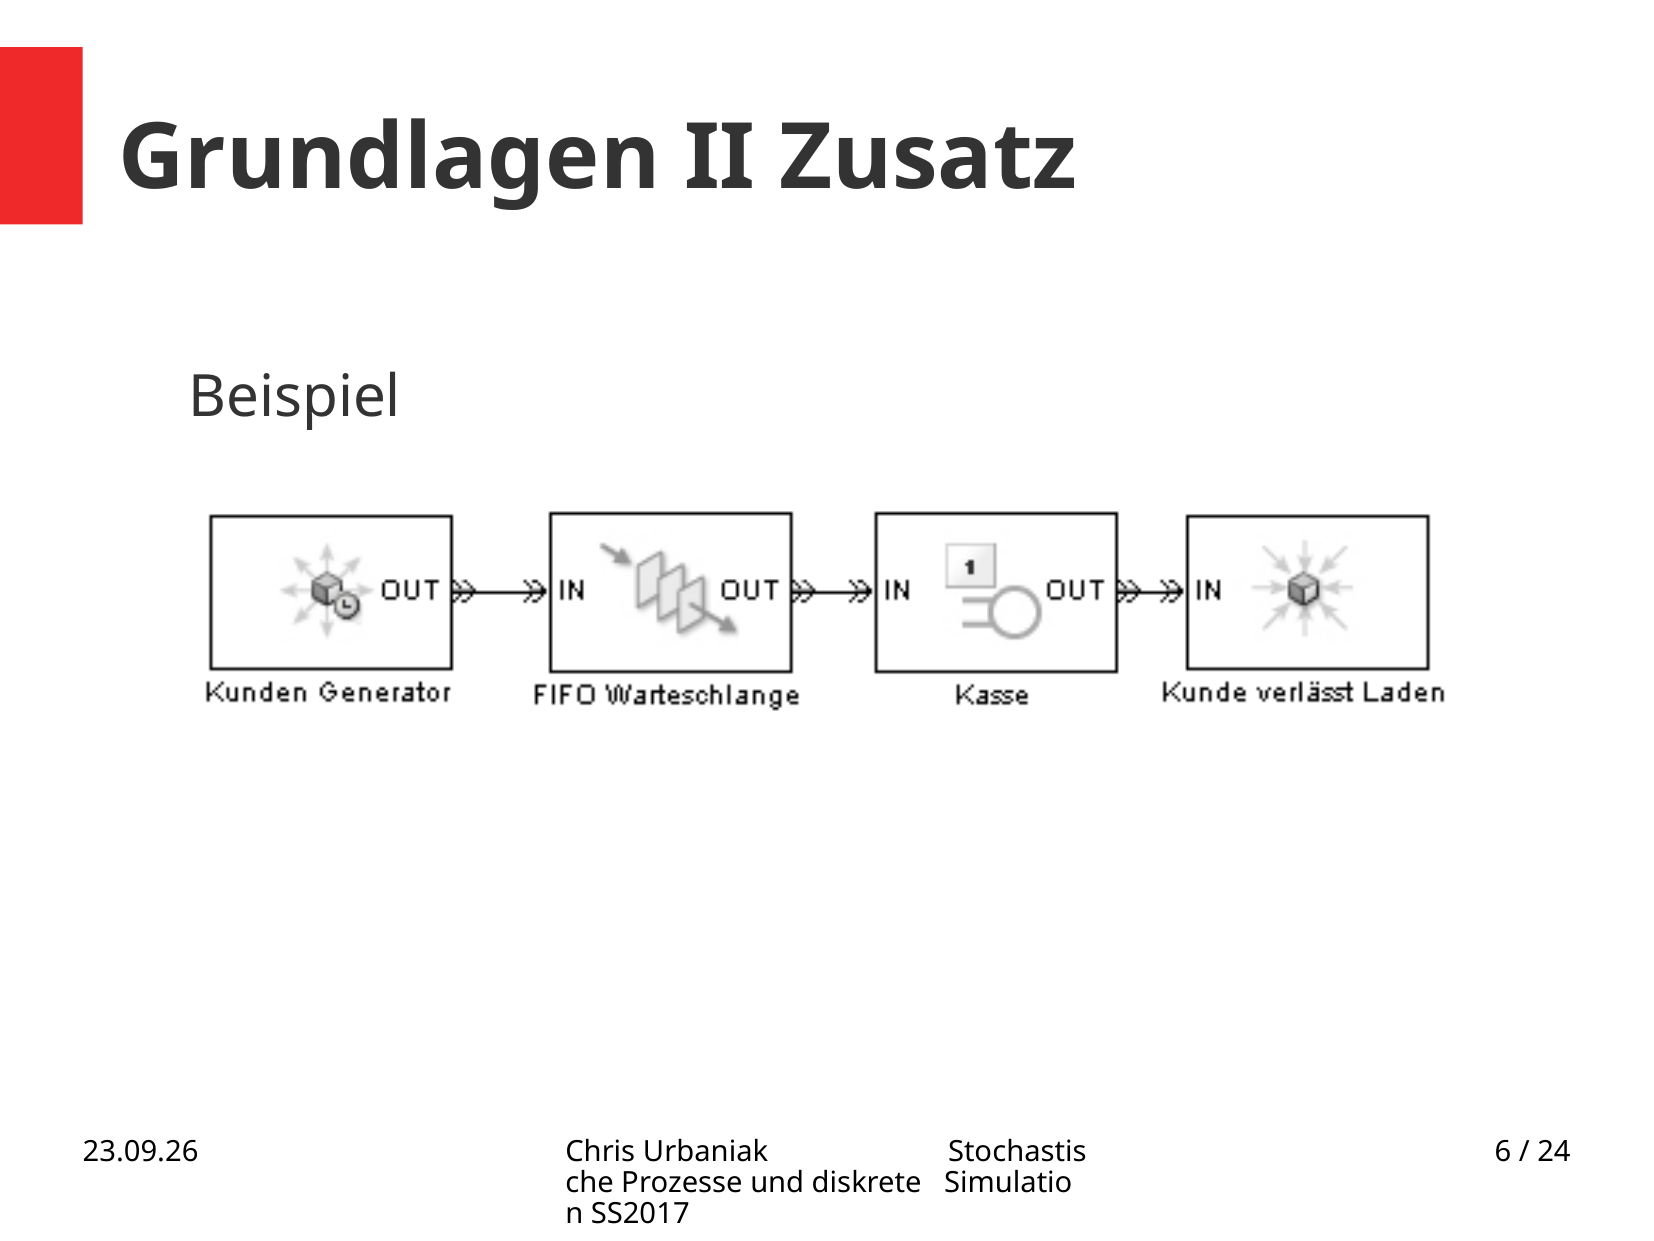

# Grundlagen II Zusatz
Beispiel
Chris Urbaniak Stochastische Prozesse und diskrete Simulation SS2017
6